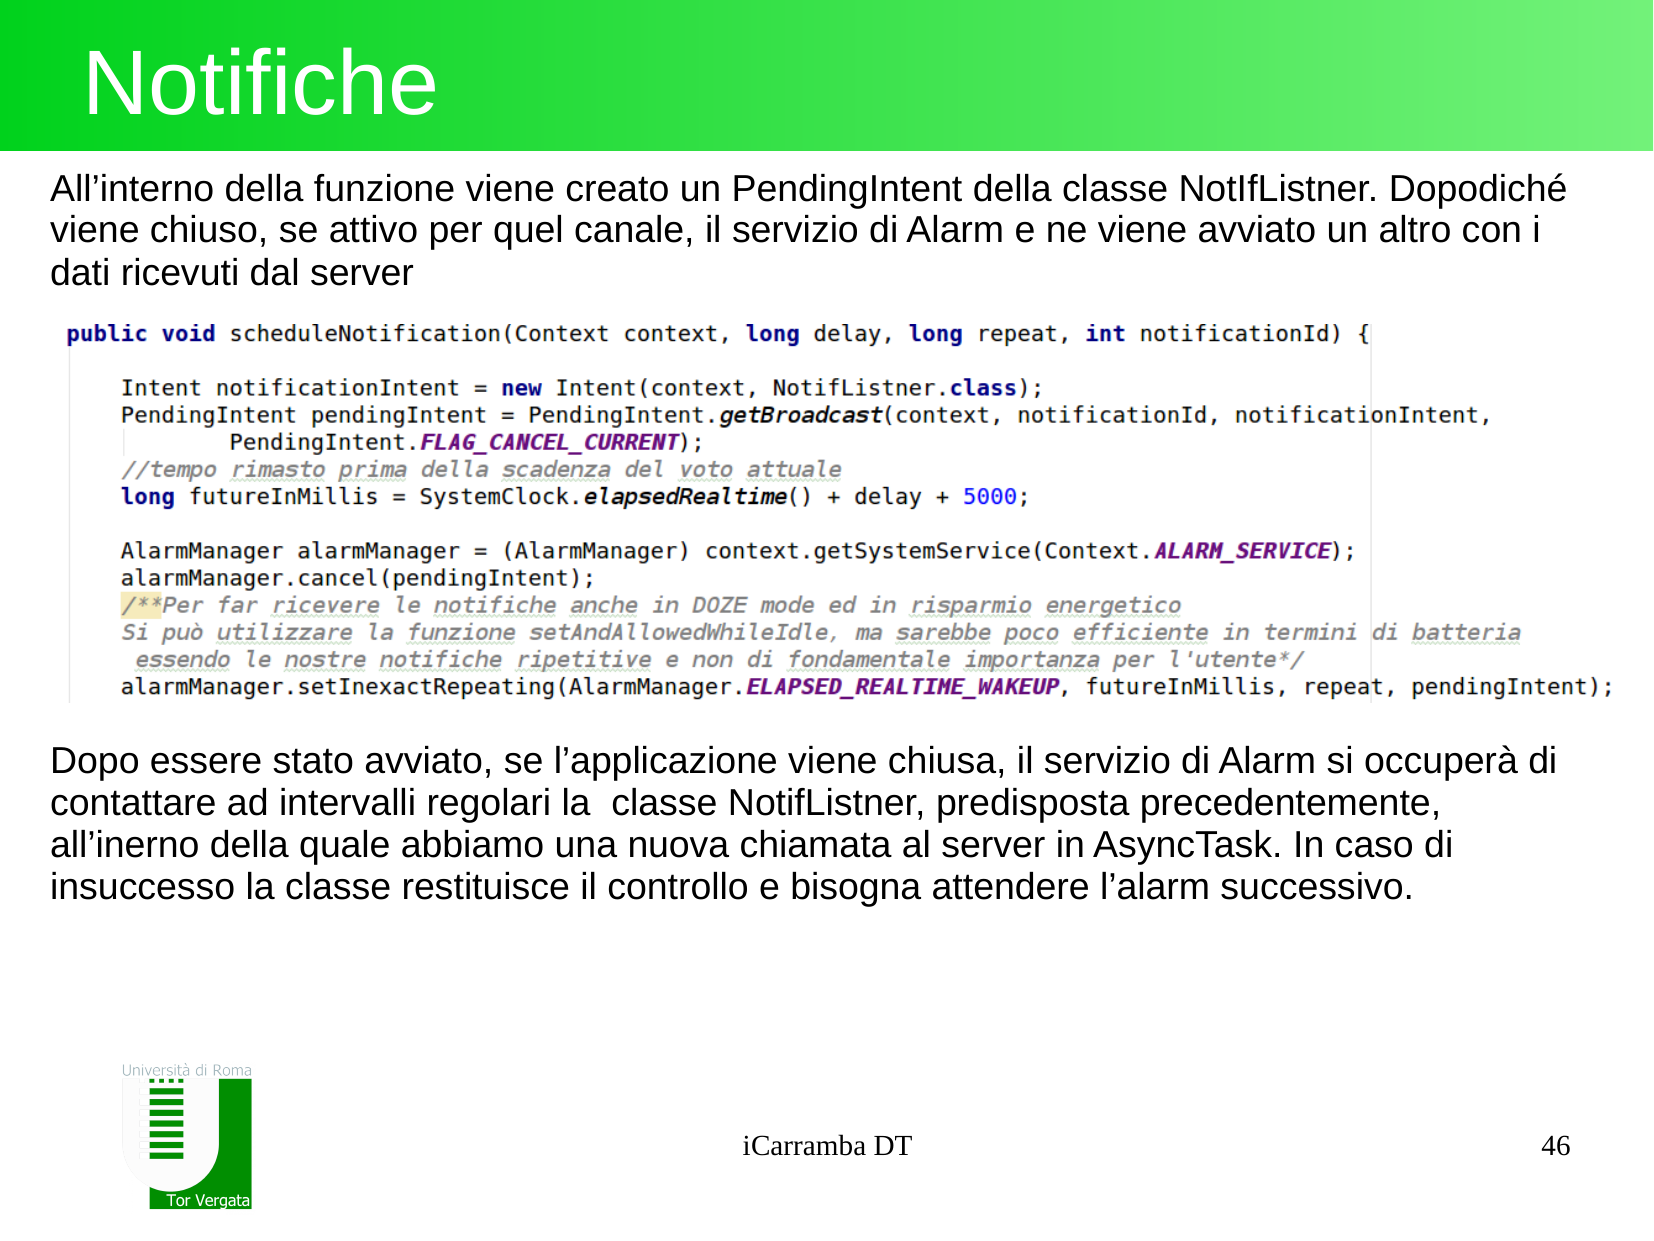

# Notifiche
All’interno della funzione viene creato un PendingIntent della classe NotIfListner. Dopodiché viene chiuso, se attivo per quel canale, il servizio di Alarm e ne viene avviato un altro con i dati ricevuti dal server
Dopo essere stato avviato, se l’applicazione viene chiusa, il servizio di Alarm si occuperà di contattare ad intervalli regolari la classe NotifListner, predisposta precedentemente, all’inerno della quale abbiamo una nuova chiamata al server in AsyncTask. In caso di insuccesso la classe restituisce il controllo e bisogna attendere l’alarm successivo.
46